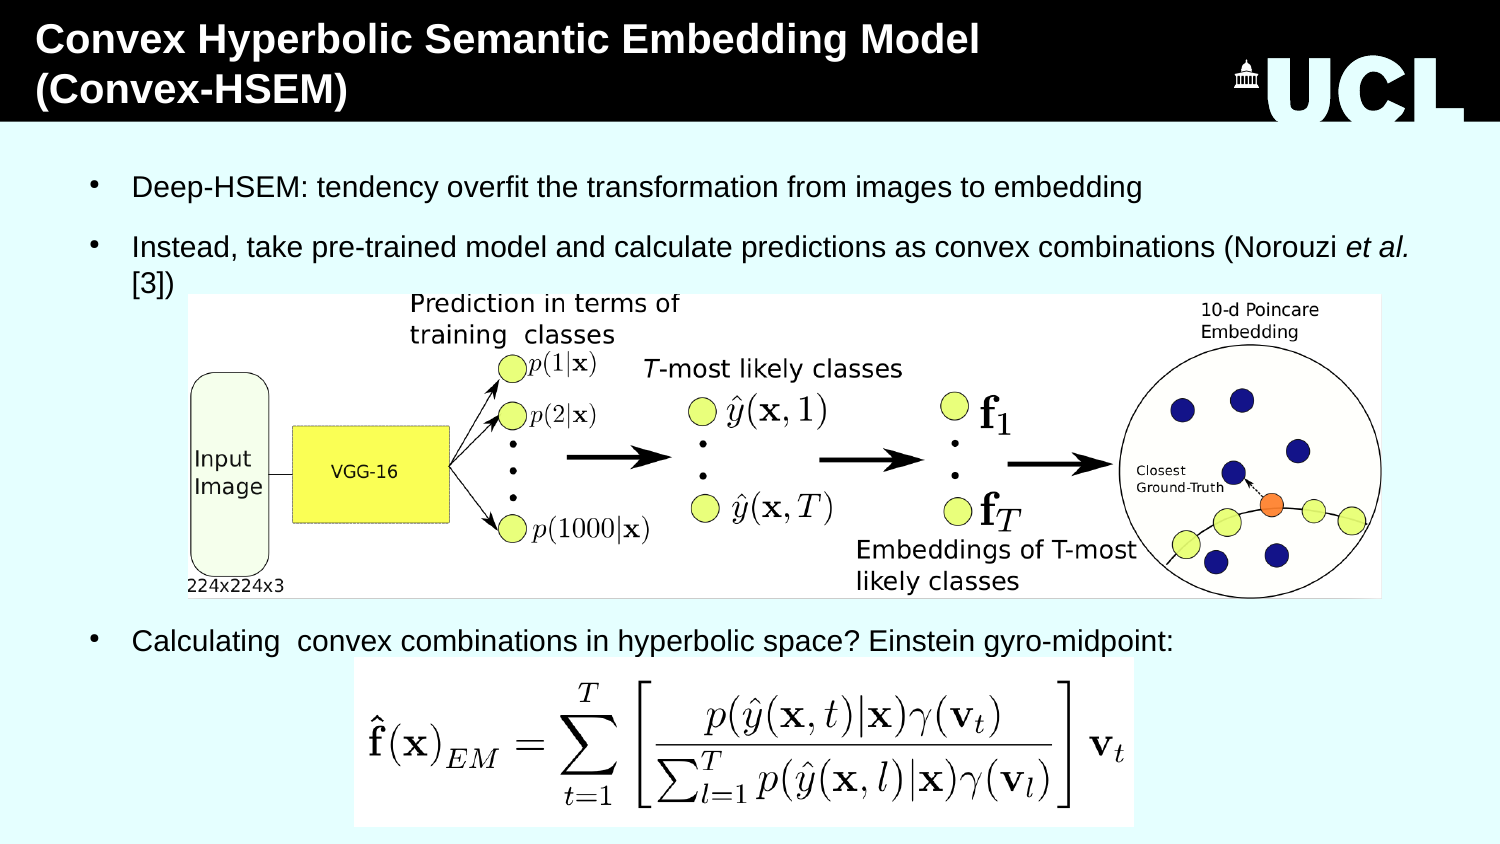

Convex Hyperbolic Semantic Embedding Model
 (Convex-HSEM)
# Deep-HSEM: tendency overfit the transformation from images to embedding
Instead, take pre-trained model and calculate predictions as convex combinations (Norouzi et al. [3])
Calculating convex combinations in hyperbolic space? Einstein gyro-midpoint: